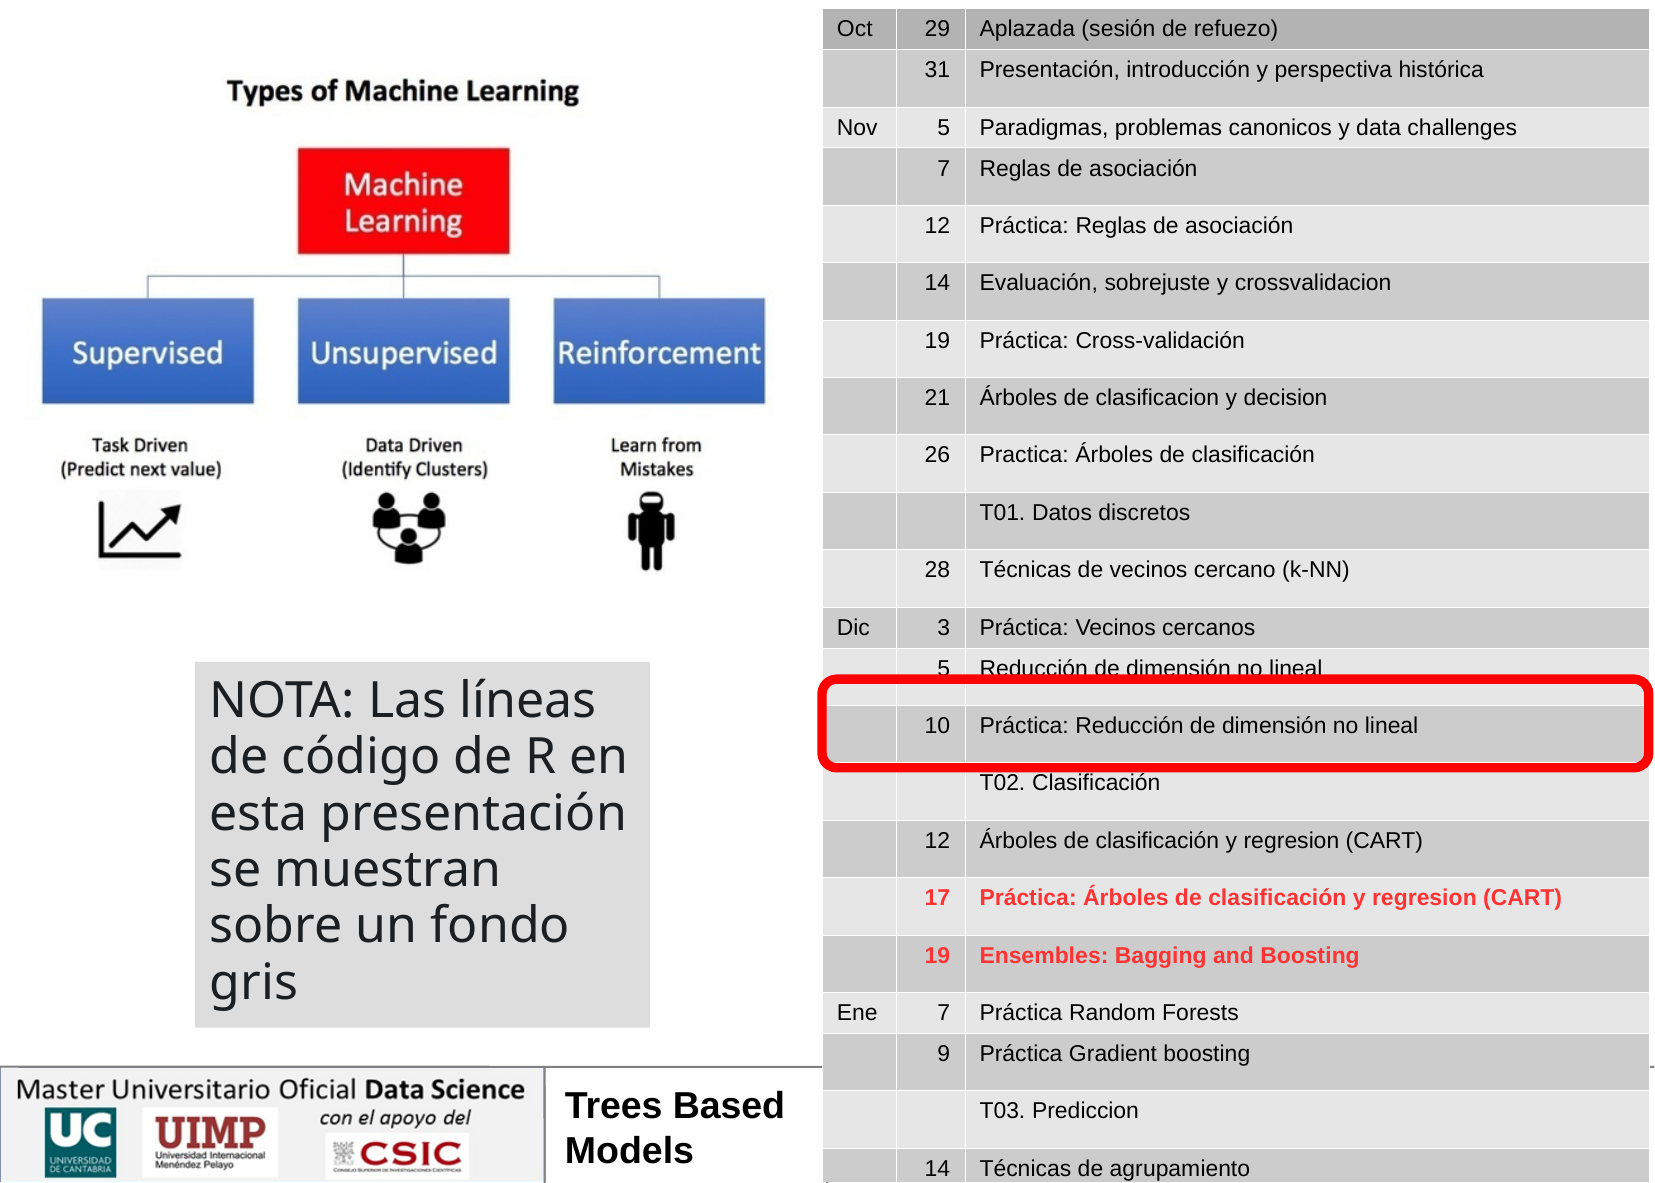

| Oct | 29 | Aplazada (sesión de refuezo) |
| --- | --- | --- |
| | 31 | Presentación, introducción y perspectiva histórica |
| Nov | 5 | Paradigmas, problemas canonicos y data challenges |
| | 7 | Reglas de asociación |
| | 12 | Práctica: Reglas de asociación |
| | 14 | Evaluación, sobrejuste y crossvalidacion |
| | 19 | Práctica: Cross-validación |
| | 21 | Árboles de clasificacion y decision |
| | 26 | Practica: Árboles de clasificación |
| | | T01. Datos discretos |
| | 28 | Técnicas de vecinos cercano (k-NN) |
| Dic | 3 | Práctica: Vecinos cercanos |
| | 5 | Reducción de dimensión no lineal |
| | 10 | Práctica: Reducción de dimensión no lineal |
| | | T02. Clasificación |
| | 12 | Árboles de clasificación y regresion (CART) |
| | 17 | Práctica: Árboles de clasificación y regresion (CART) |
| | 19 | Ensembles: Bagging and Boosting |
| Ene | 7 | Práctica Random Forests |
| | 9 | Práctica Gradient boosting |
| | | T03. Prediccion |
| | 14 | Técnicas de agrupamiento |
| | 16 | Practica: Técnicas de agrupamiento |
| | 21a | Practica: El paquete CARET |
| | 21b | Examen |
| | | |
NOTA: Las líneas de código de R en esta presentación se muestran sobre un fondo gris
Calendar